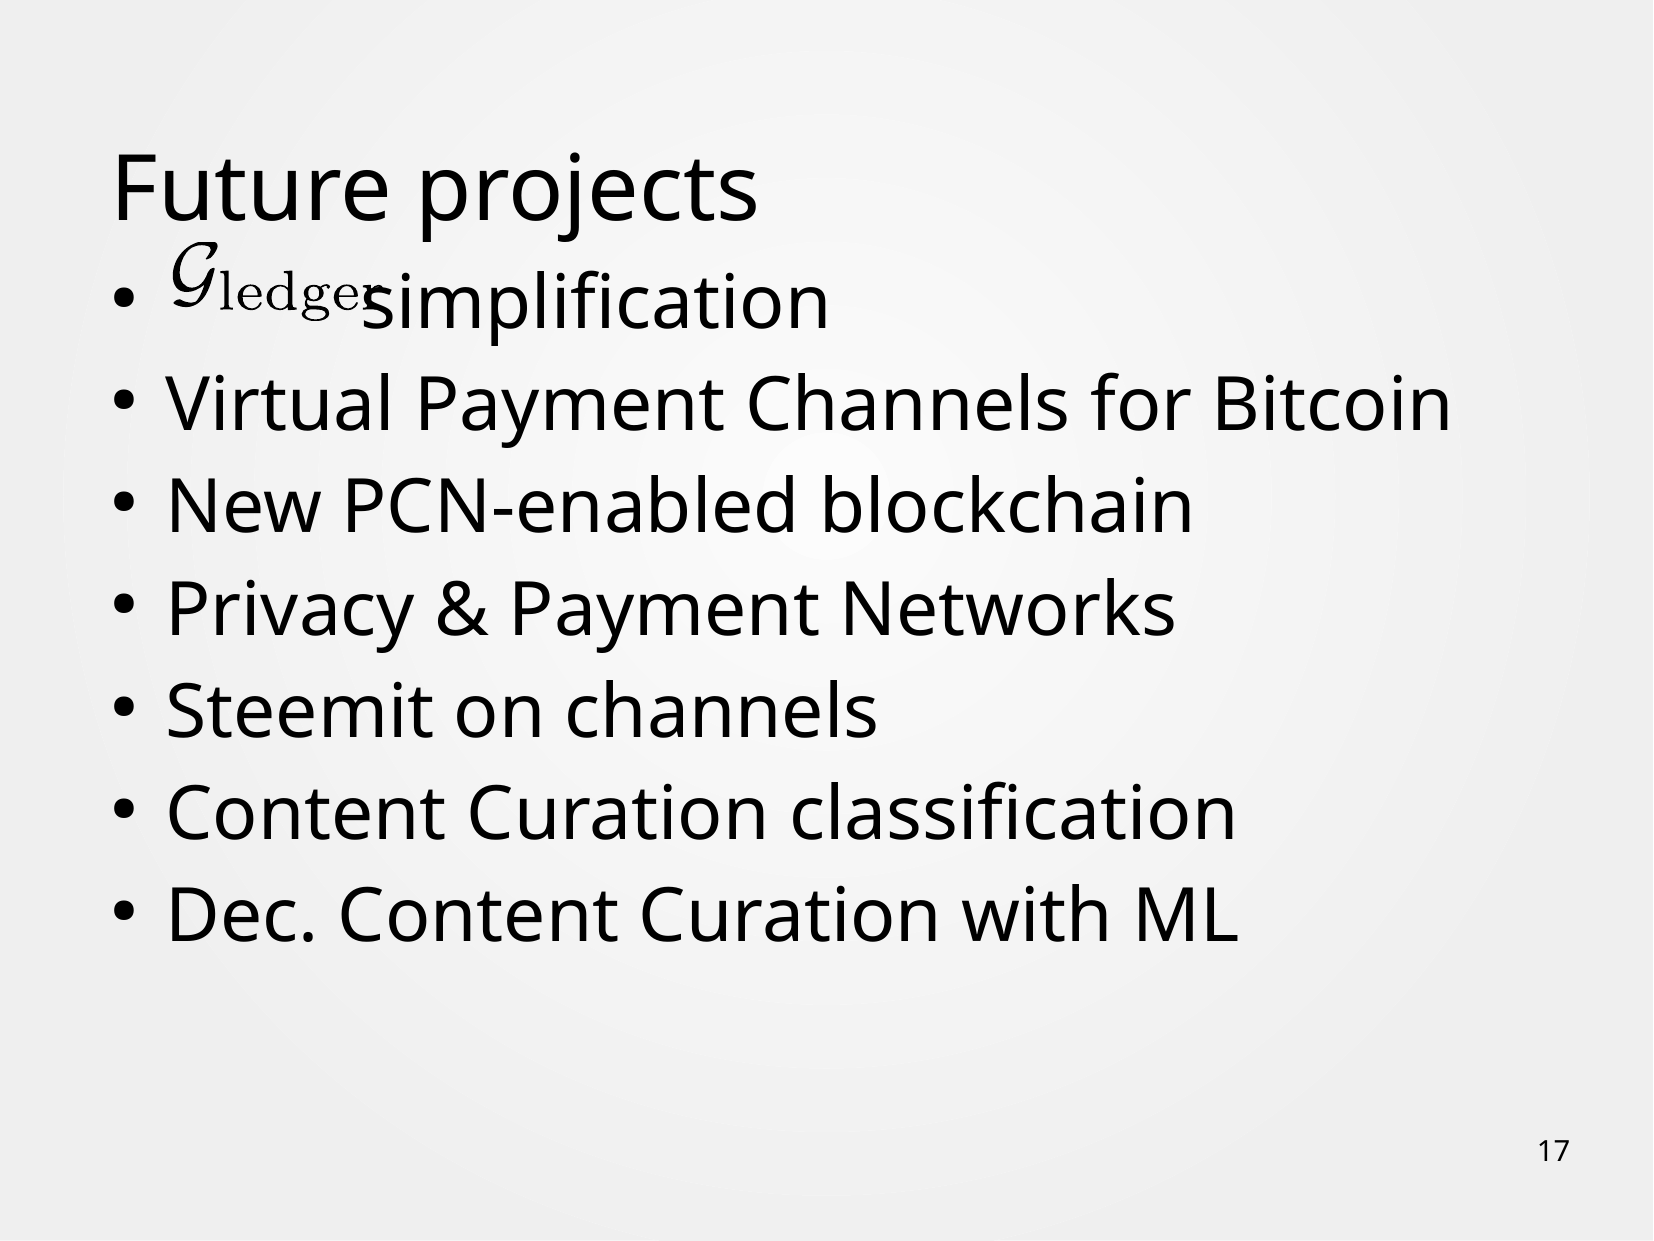

Future projects
 simplification
 Virtual Payment Channels for Bitcoin
 New PCN-enabled blockchain
 Privacy & Payment Networks
 Steemit on channels
 Content Curation classification
 Dec. Content Curation with ML
17